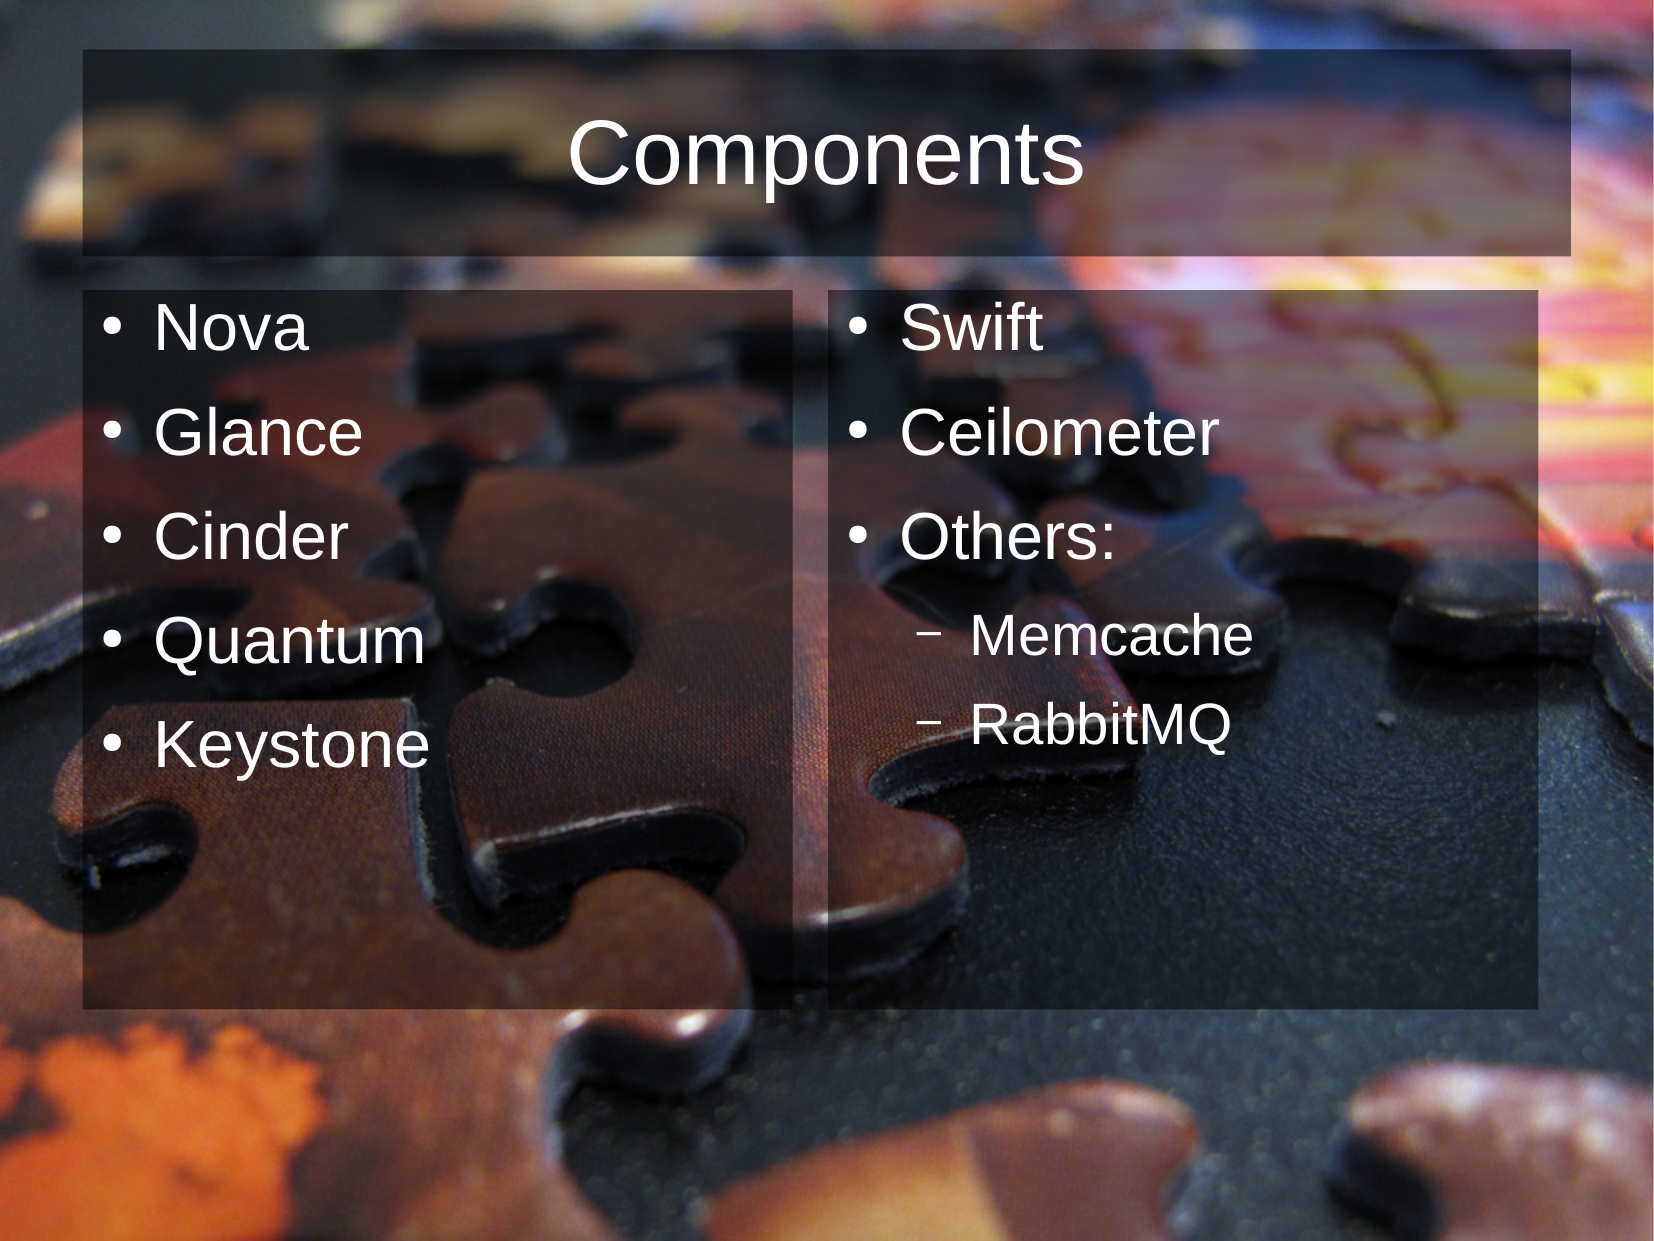

# Components
Nova
Glance
Cinder
Quantum
Keystone
Swift
Ceilometer
Others:
Memcache
RabbitMQ